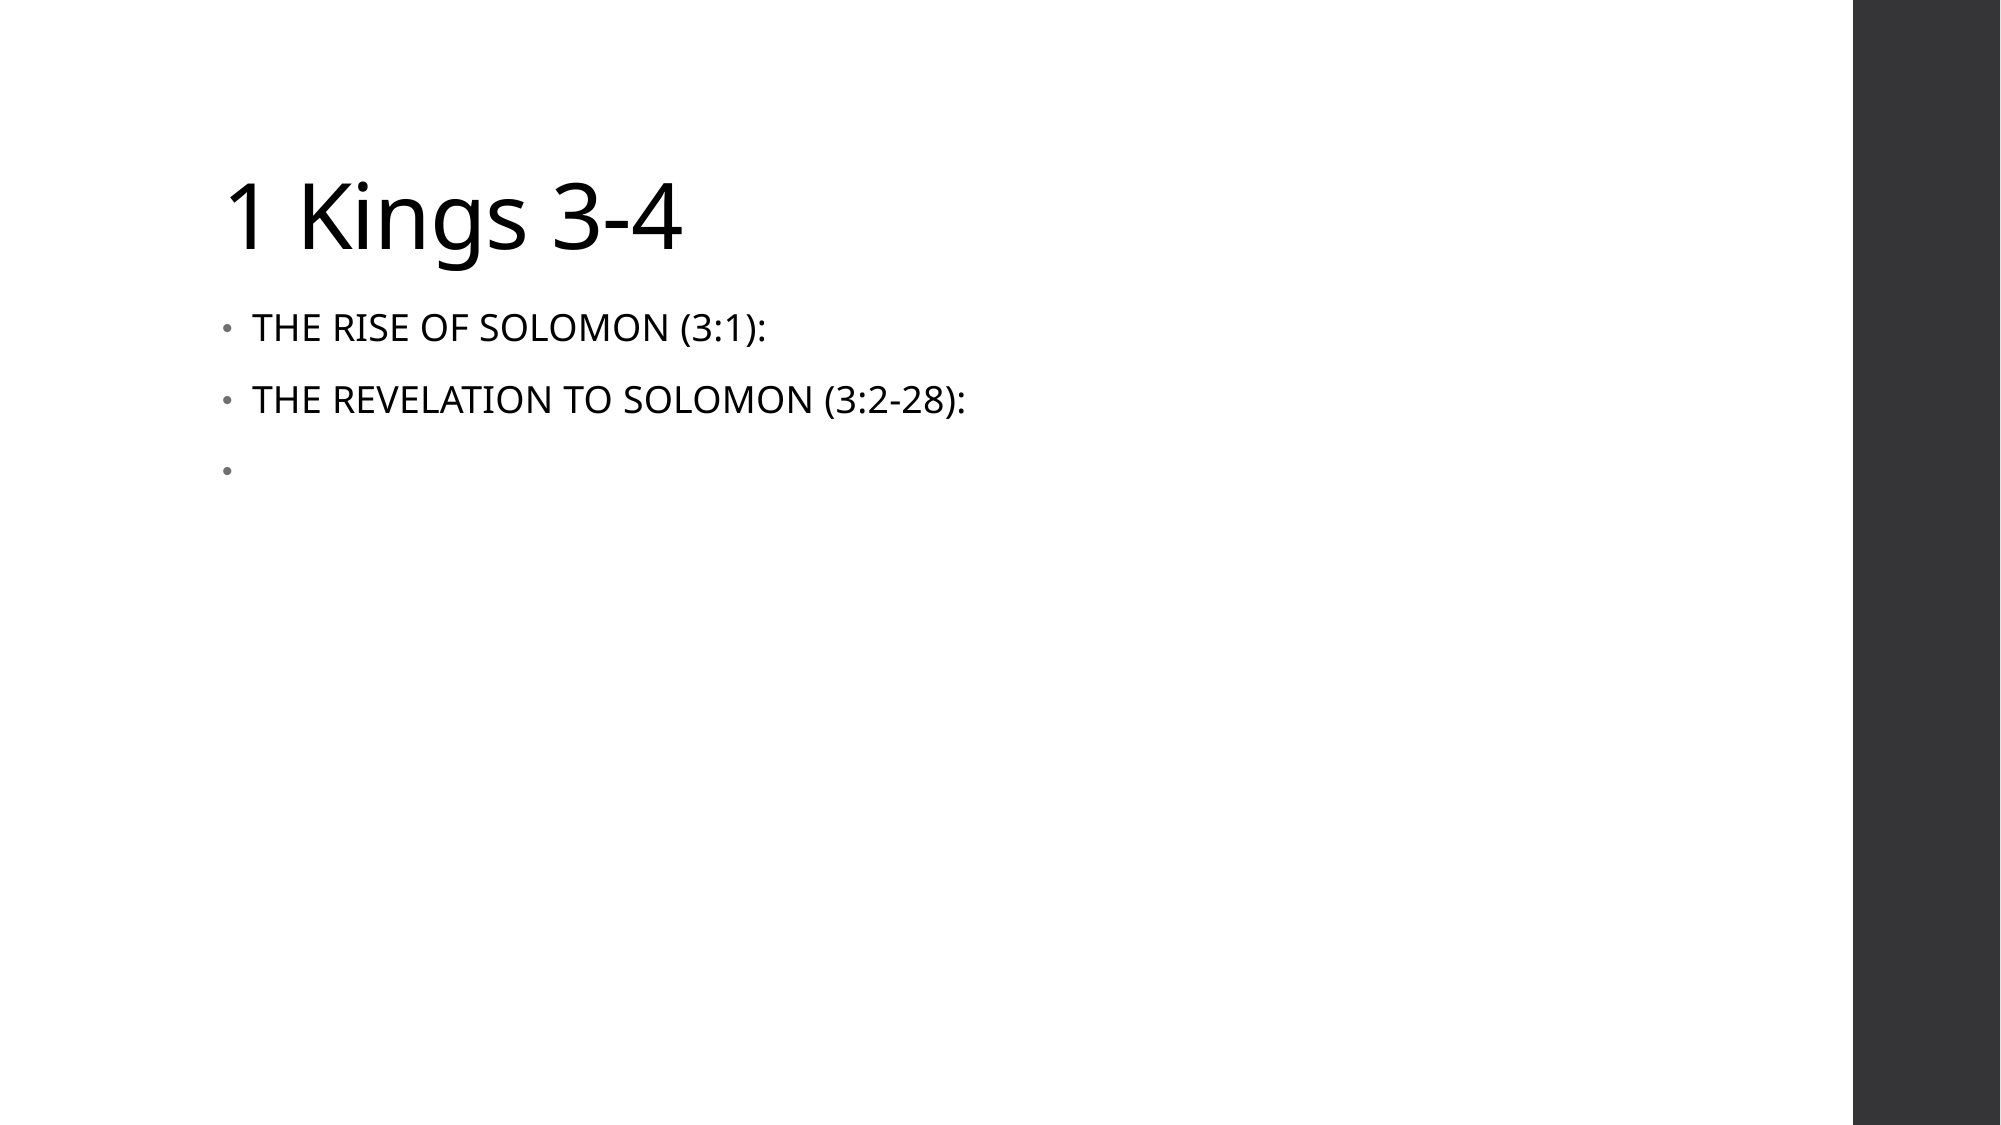

# 1 Kings 3-4
THE RISE OF SOLOMON (3:1):
THE REVELATION TO SOLOMON (3:2-28):